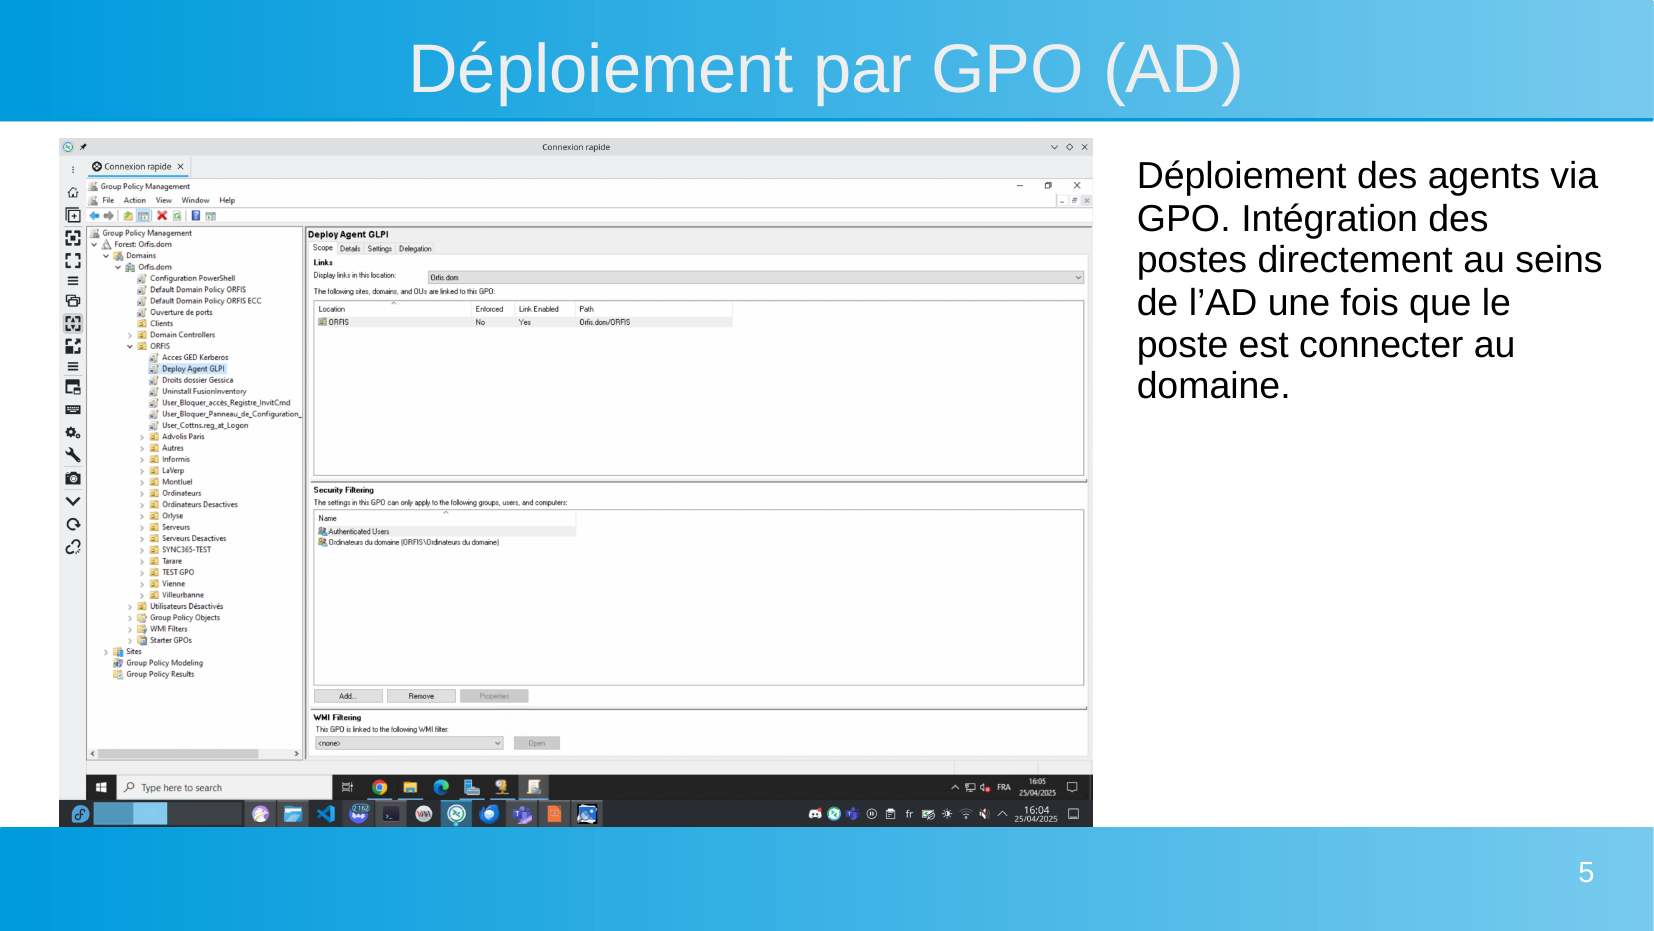

# Déploiement par GPO (AD)
Déploiement des agents via GPO. Intégration des postes directement au seins de l’AD une fois que le poste est connecter au domaine.
5